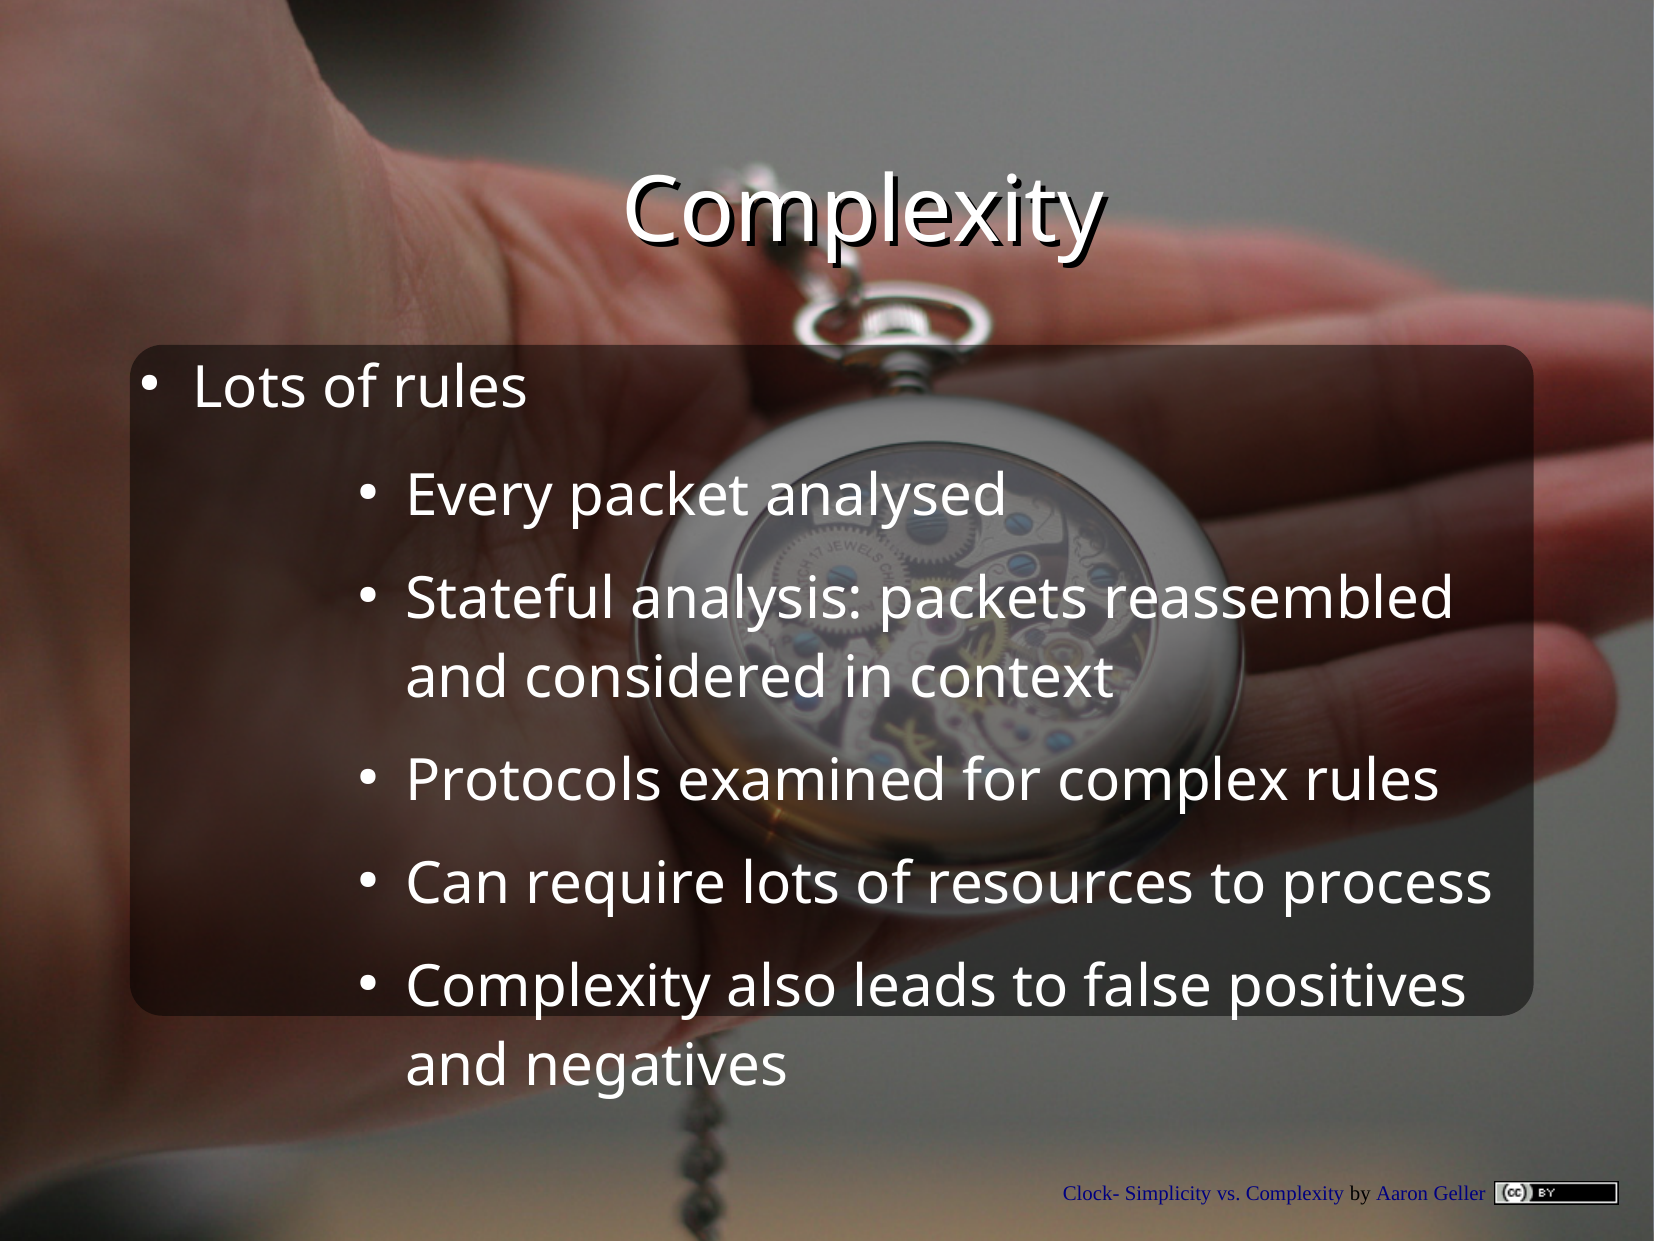

# Complexity
Lots of rules
Every packet analysed
Stateful analysis: packets reassembled and considered in context
Protocols examined for complex rules
Can require lots of resources to process
Complexity also leads to false positives and negatives
Clock- Simplicity vs. Complexity by Aaron Geller